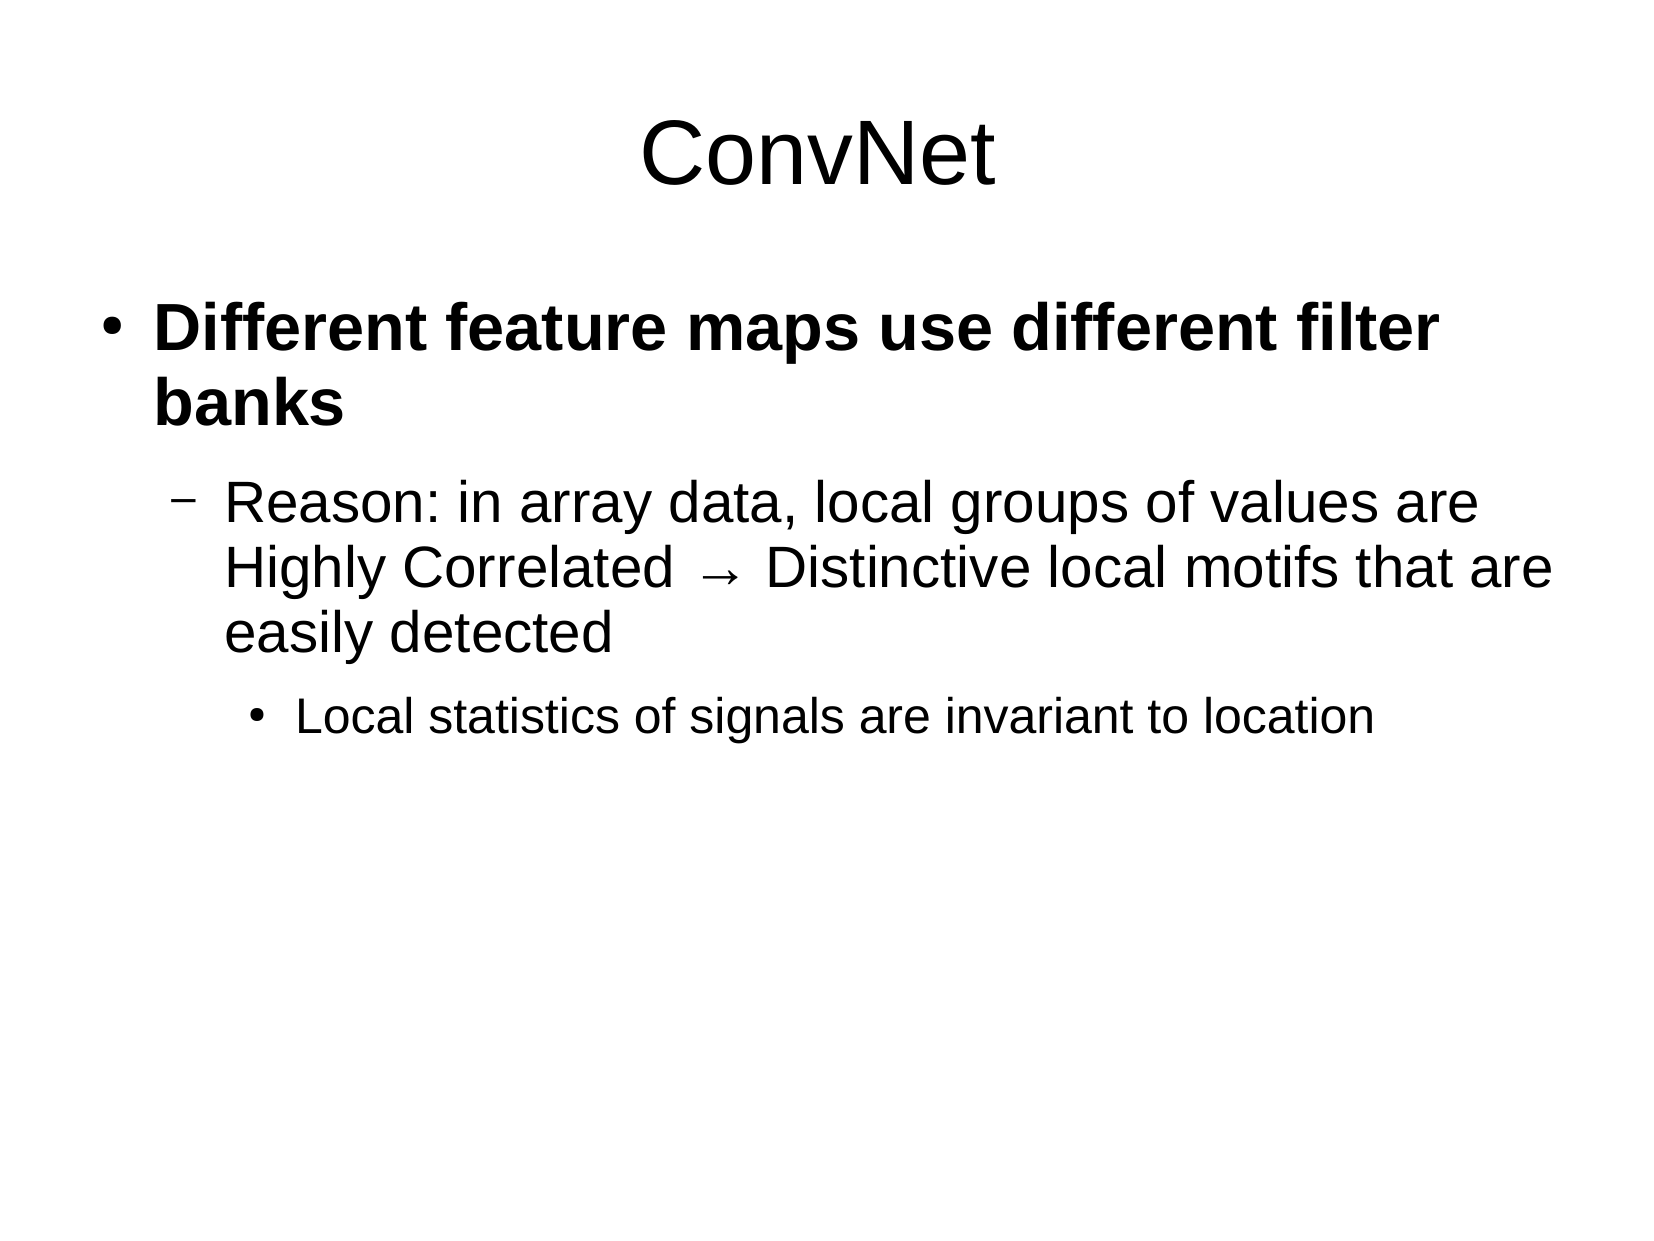

# ConvNet
Different feature maps use different filter banks
Reason: in array data, local groups of values are Highly Correlated → Distinctive local motifs that are easily detected
Local statistics of signals are invariant to location